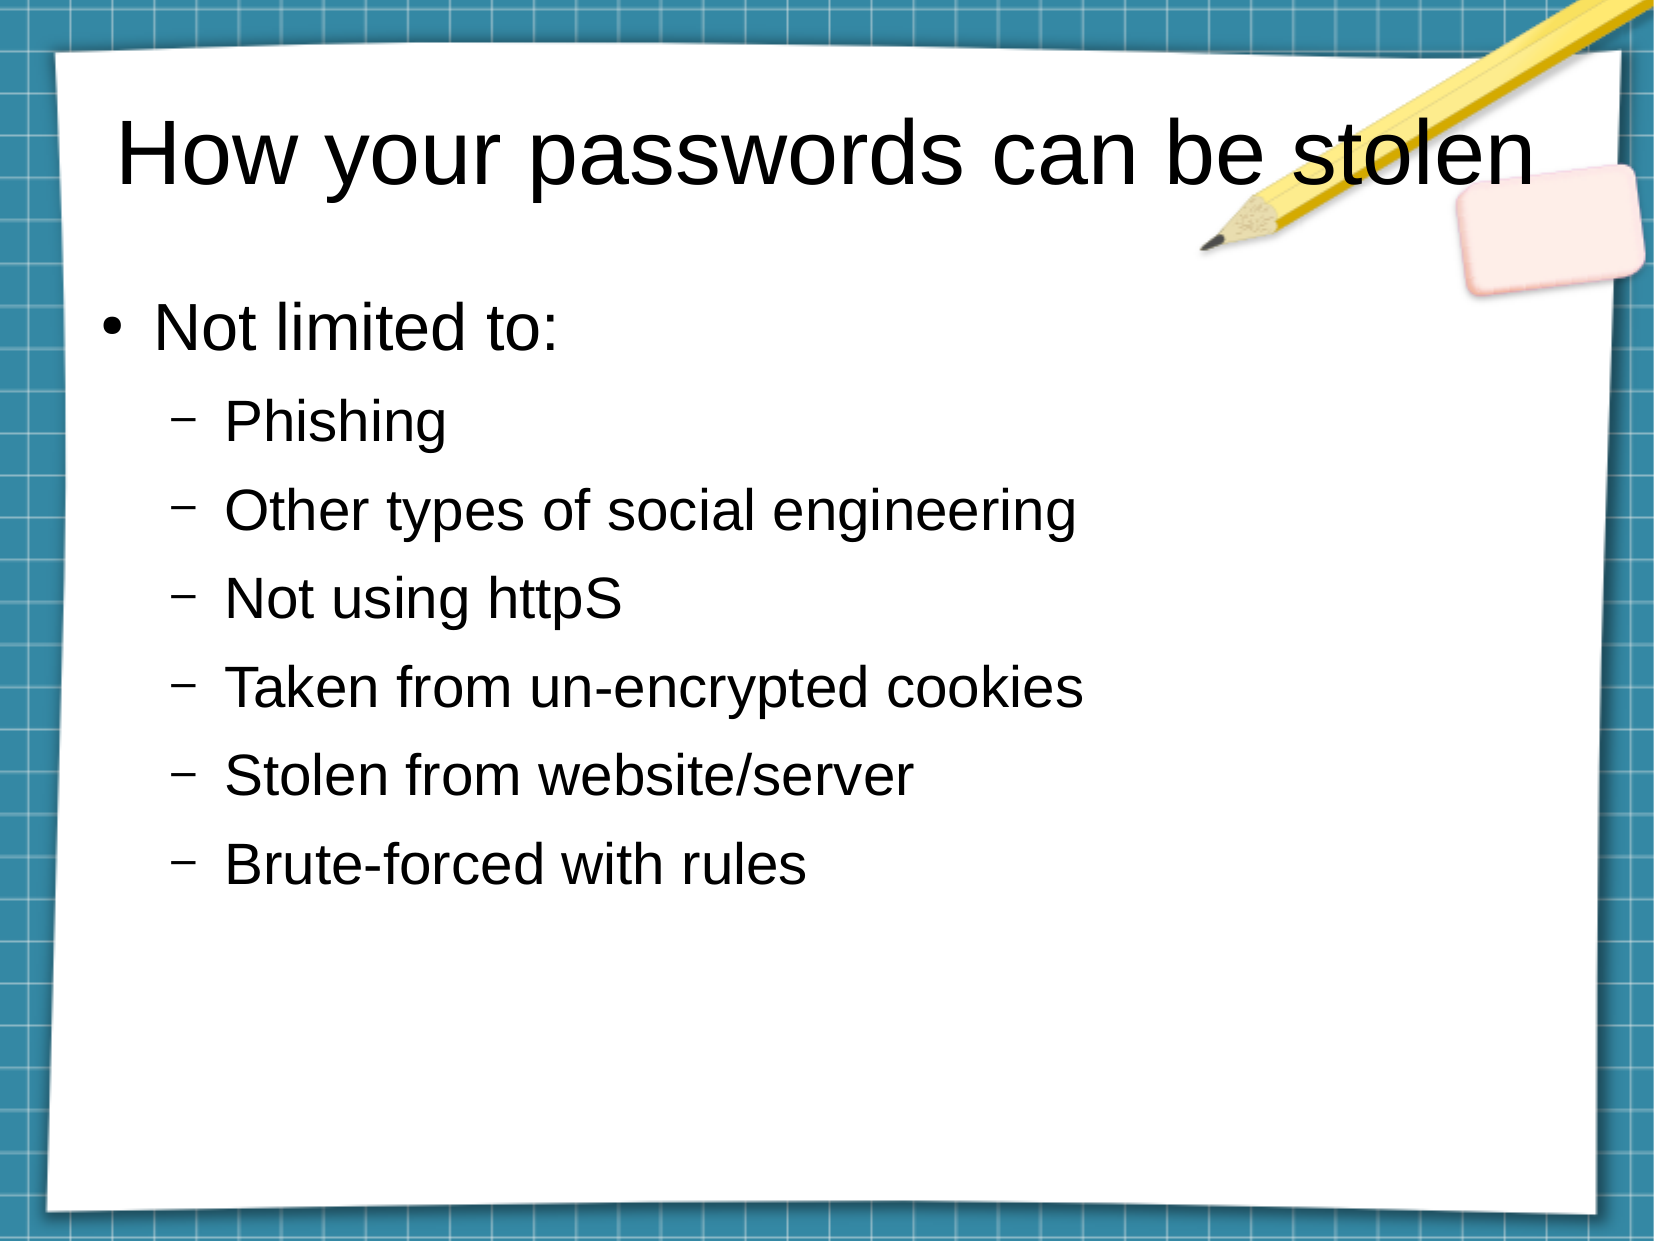

# How your passwords can be stolen
Not limited to:
Phishing
Other types of social engineering
Not using httpS
Taken from un-encrypted cookies
Stolen from website/server
Brute-forced with rules